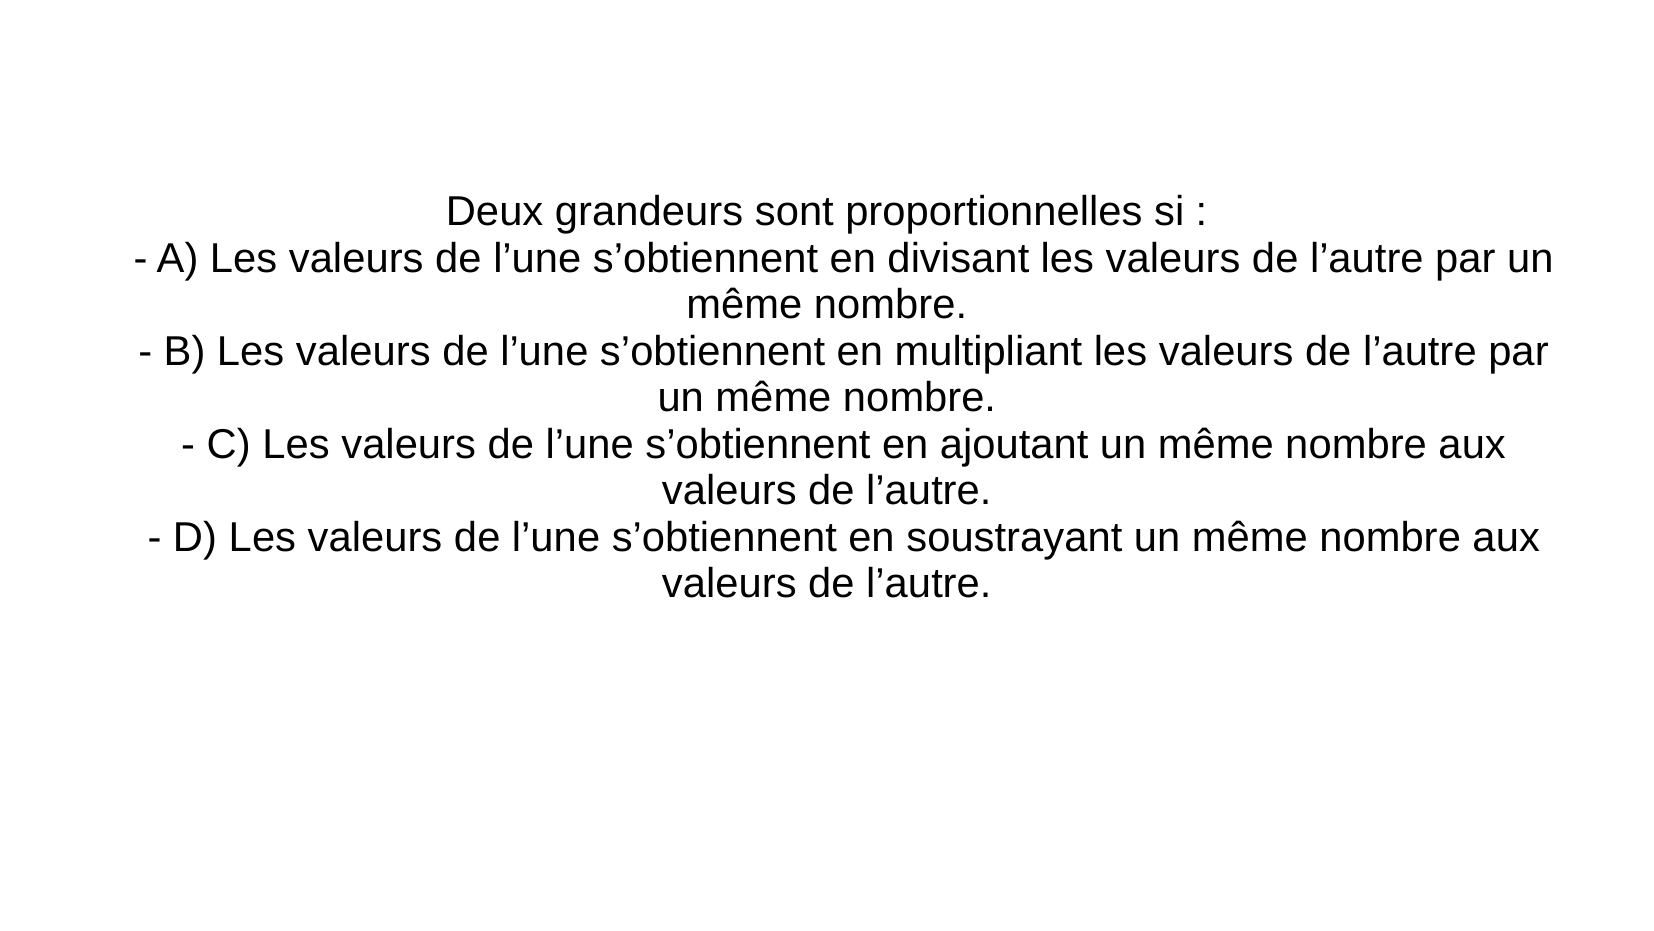

# Deux grandeurs sont proportionnelles si :
 - A) Les valeurs de l’une s’obtiennent en divisant les valeurs de l’autre par un même nombre.
 - B) Les valeurs de l’une s’obtiennent en multipliant les valeurs de l’autre par un même nombre.
 - C) Les valeurs de l’une s’obtiennent en ajoutant un même nombre aux valeurs de l’autre.
 - D) Les valeurs de l’une s’obtiennent en soustrayant un même nombre aux valeurs de l’autre.